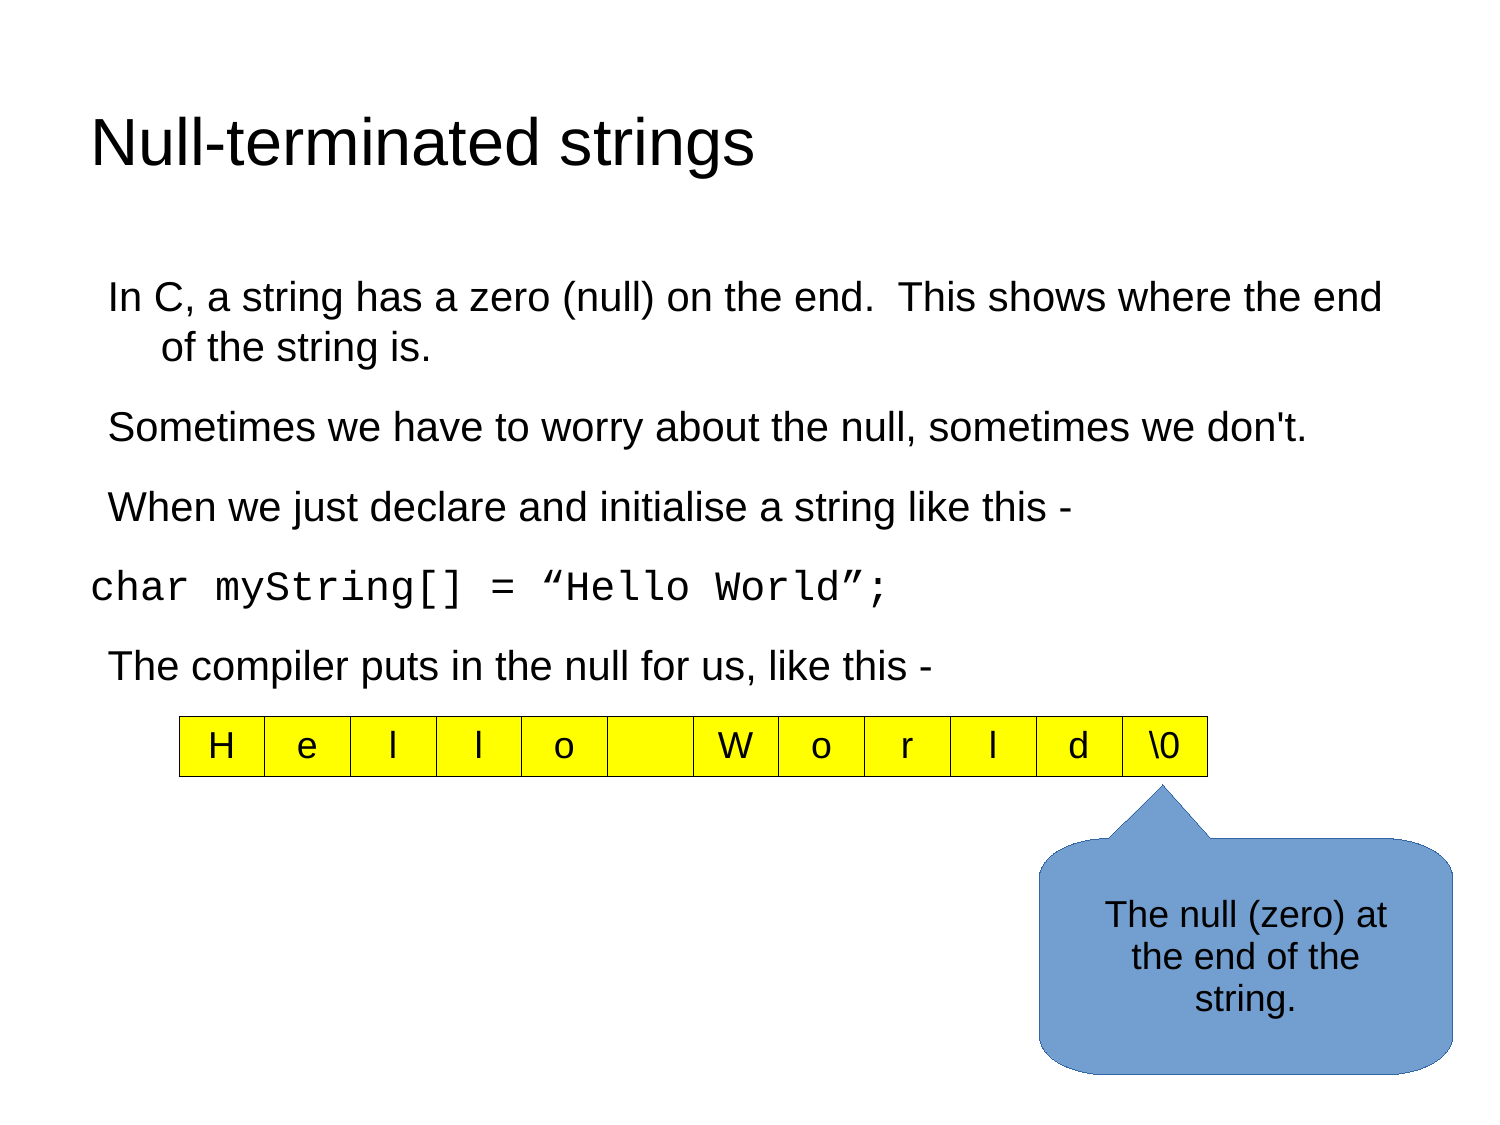

# Null-terminated strings
In C, a string has a zero (null) on the end. This shows where the end of the string is.
Sometimes we have to worry about the null, sometimes we don't.
When we just declare and initialise a string like this -
char myString[] = “Hello World”;
The compiler puts in the null for us, like this -
| H | e | l | l | o | | W | o | r | l | d | \0 |
| --- | --- | --- | --- | --- | --- | --- | --- | --- | --- | --- | --- |
The null (zero) at
the end of the
string.